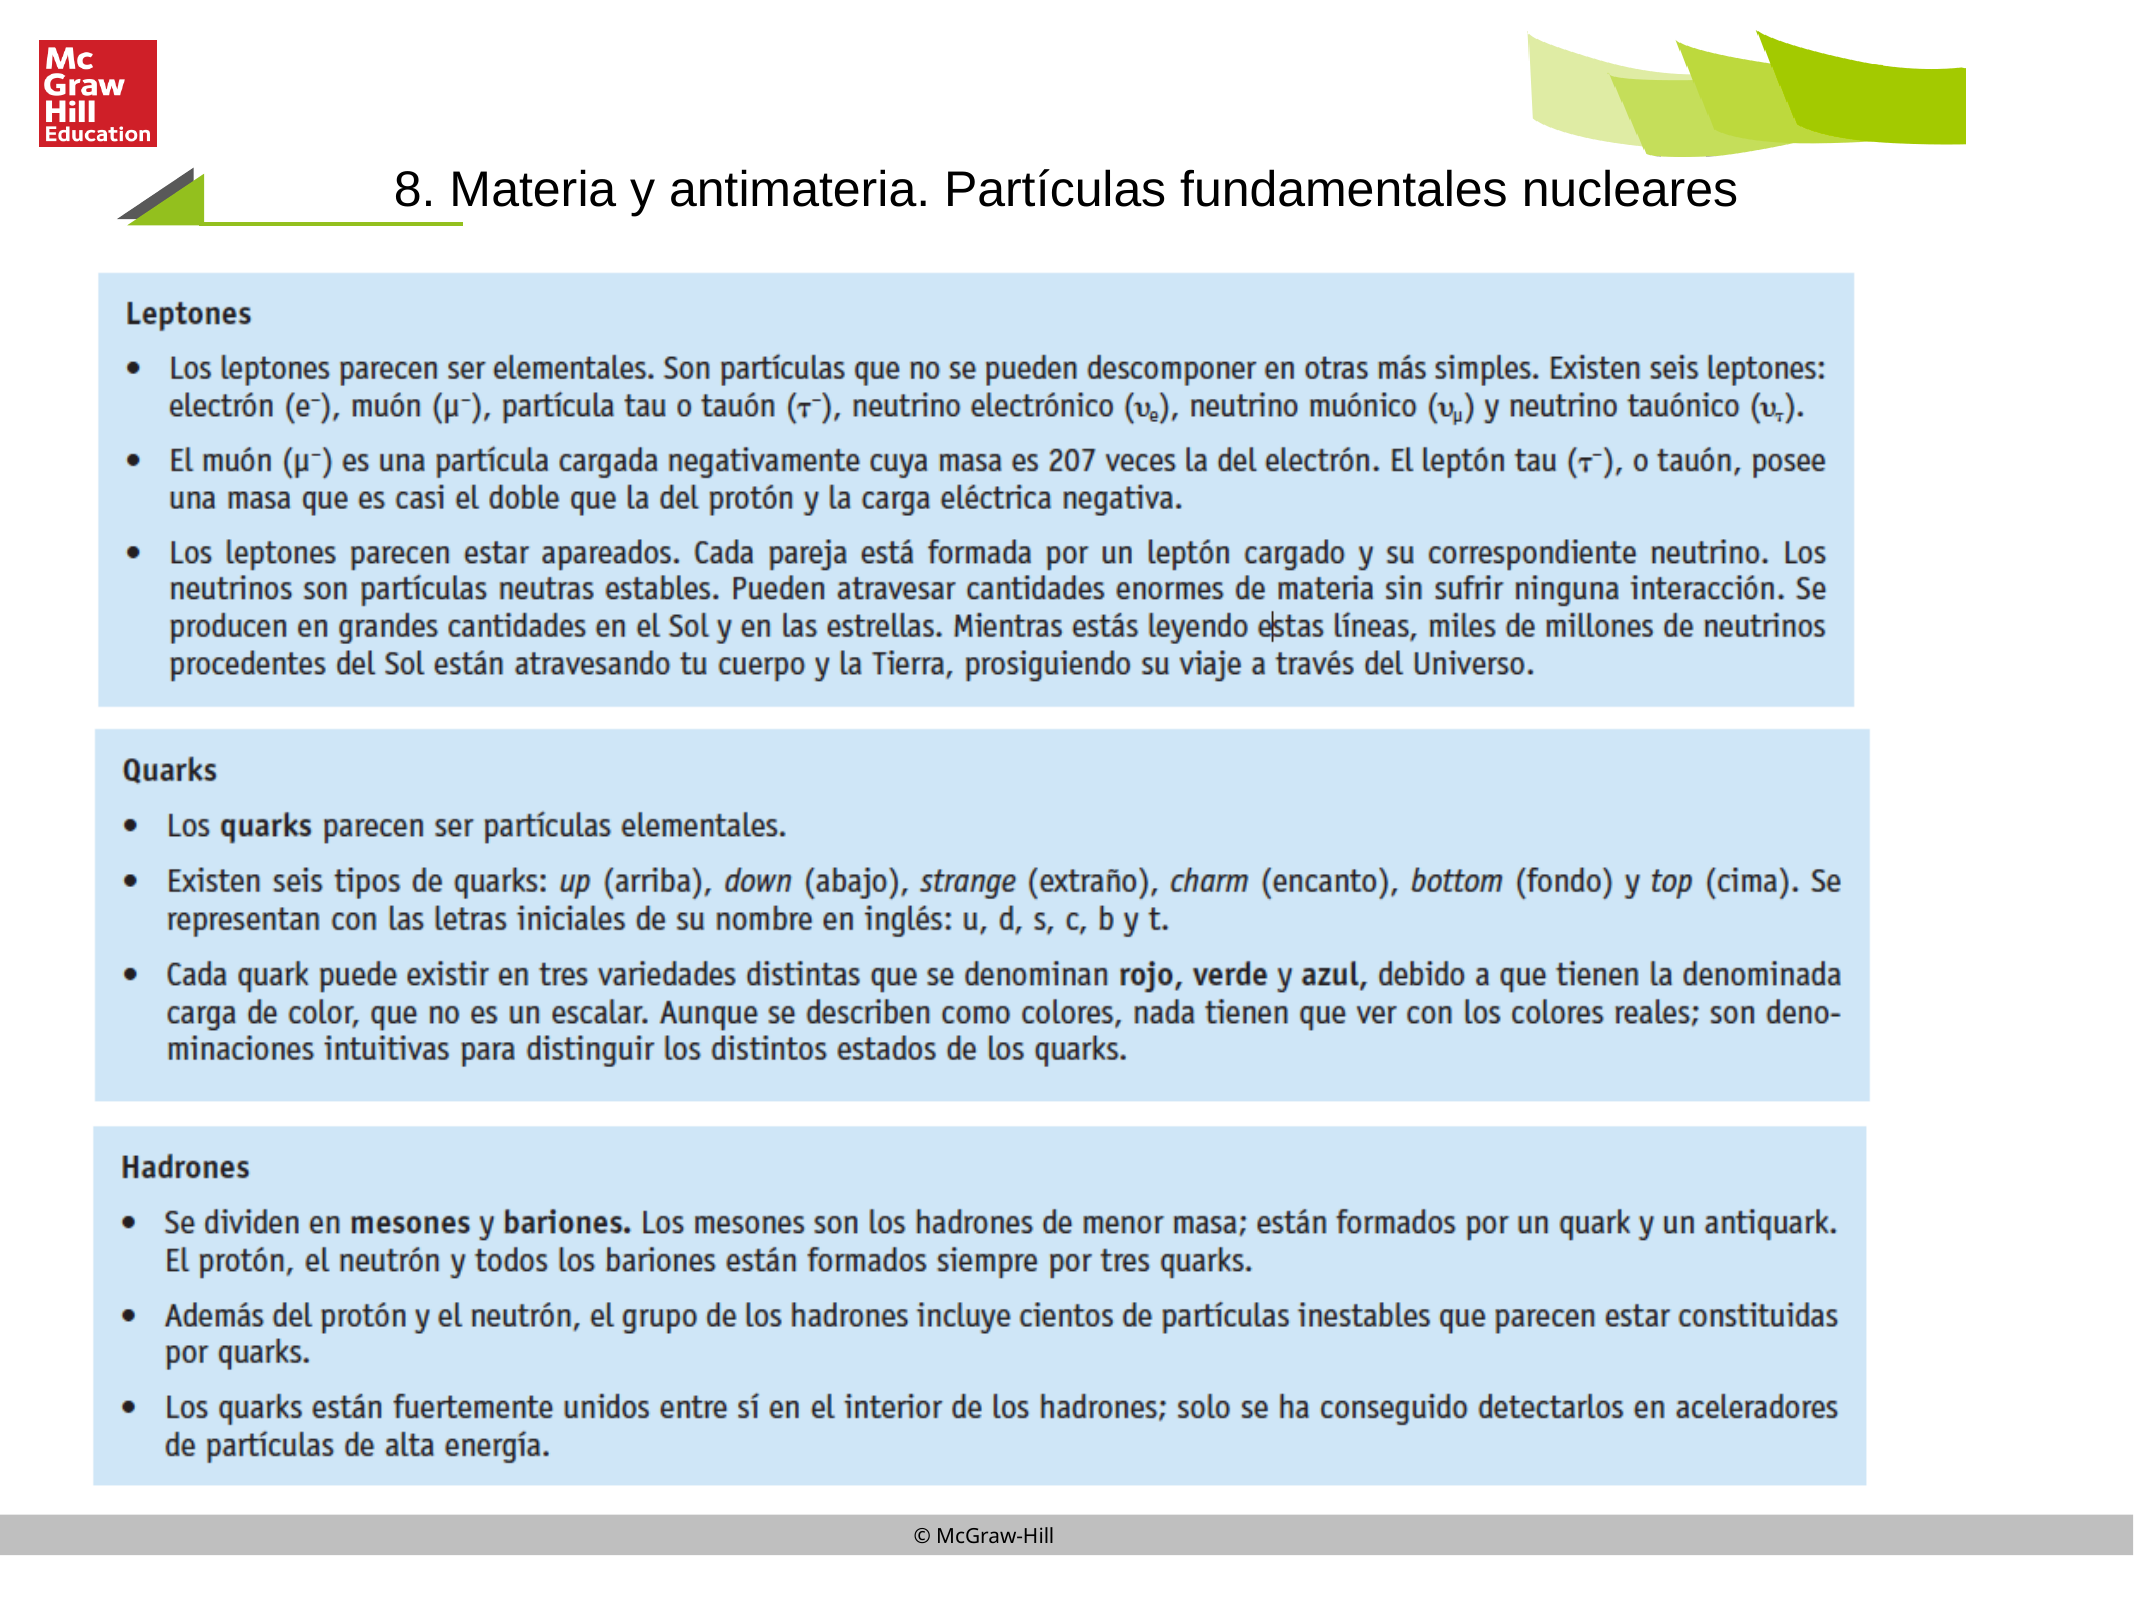

8. Materia y antimateria. Partículas fundamentales nucleares
© McGraw-Hill